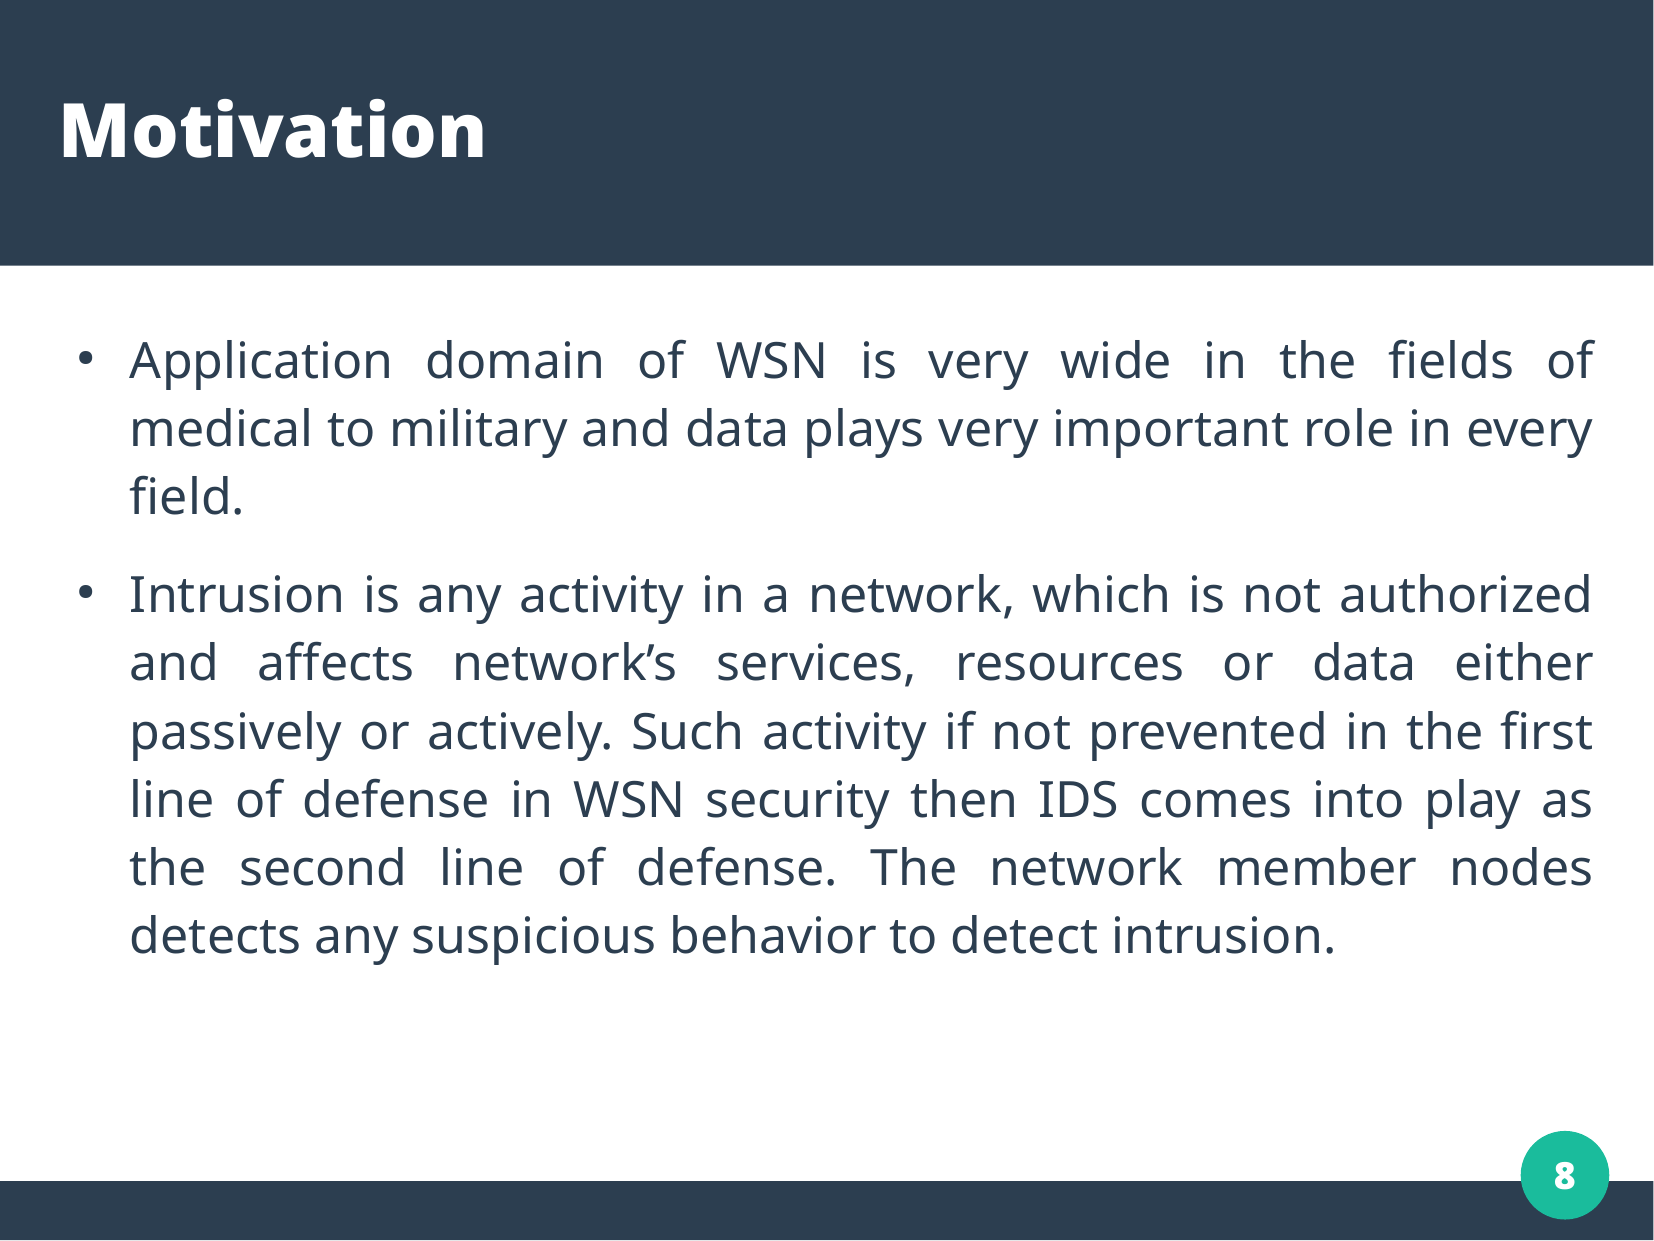

# Motivation
Application domain of WSN is very wide in the fields of medical to military and data plays very important role in every field.
Intrusion is any activity in a network, which is not authorized and affects network’s services, resources or data either passively or actively. Such activity if not prevented in the first line of defense in WSN security then IDS comes into play as the second line of defense. The network member nodes detects any suspicious behavior to detect intrusion.
8